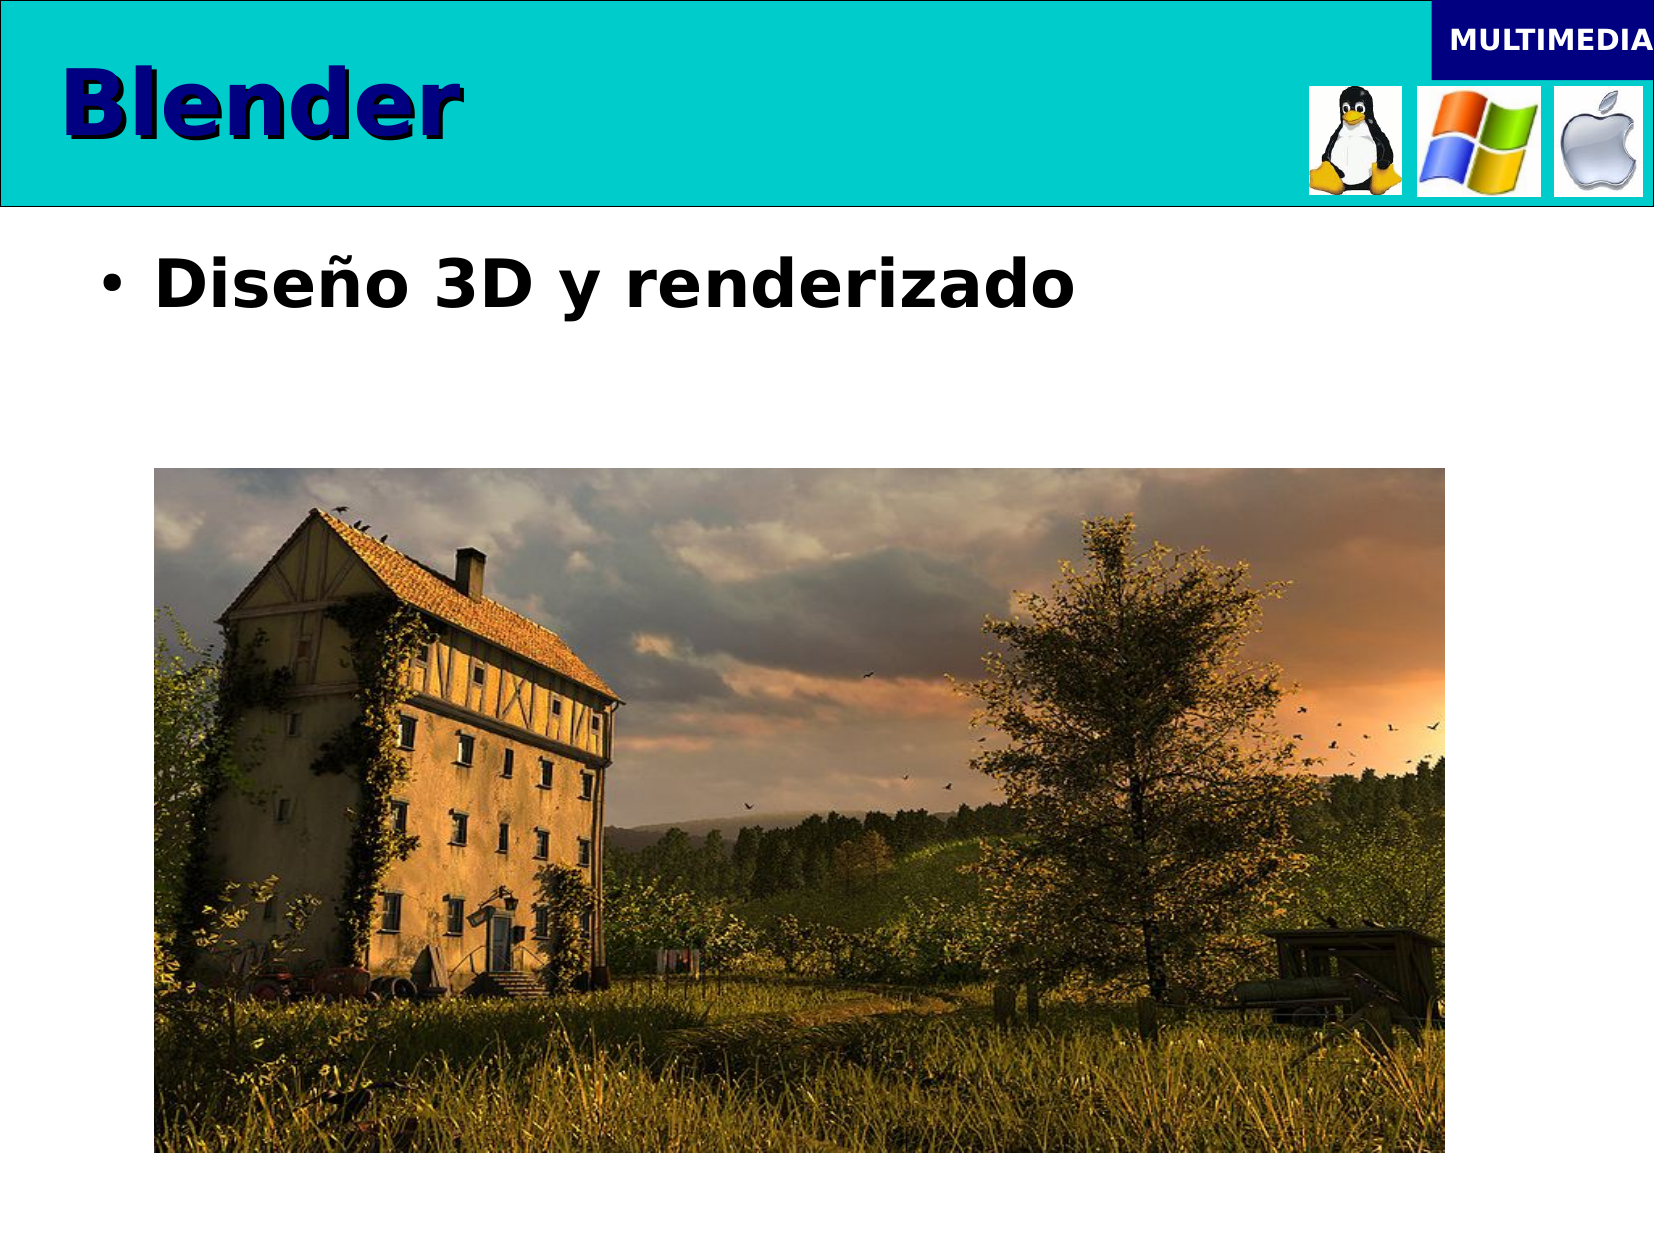

MULTIMEDIA
# Blender
Diseño 3D y renderizado